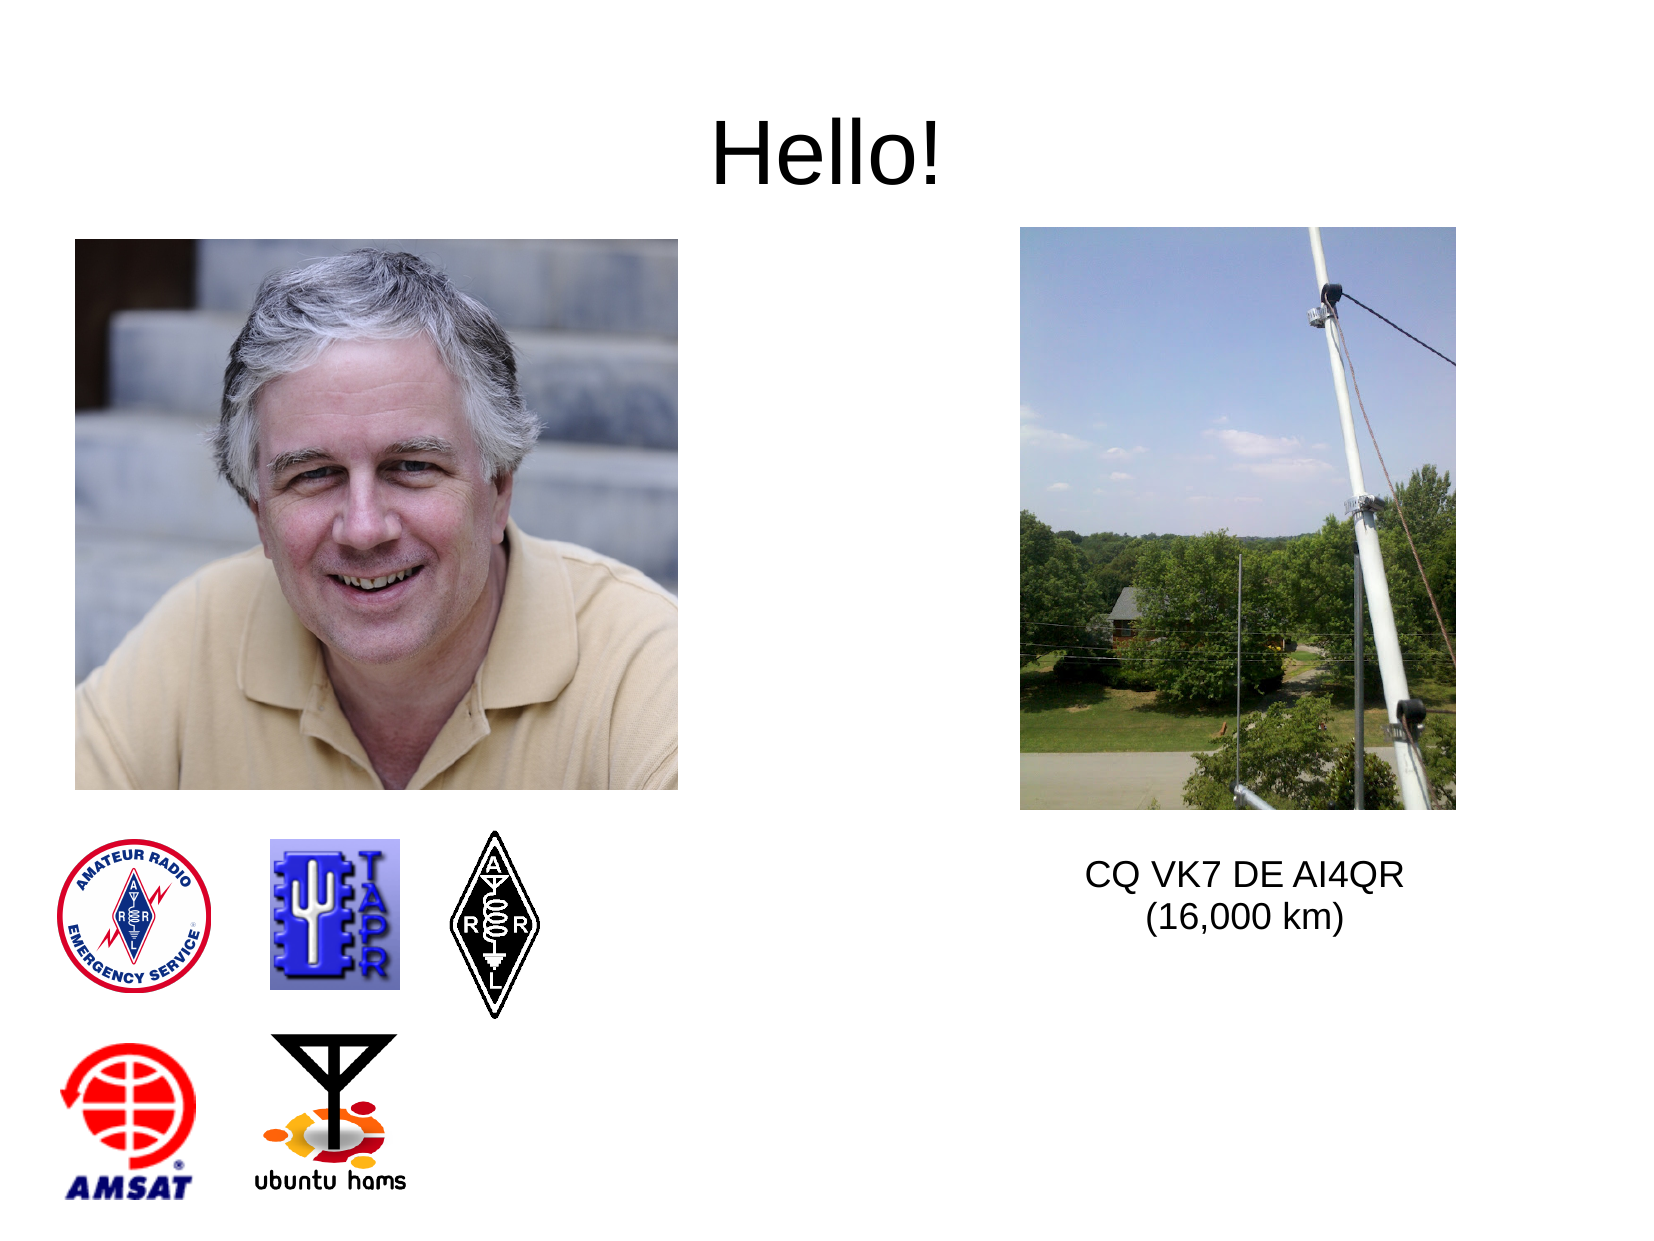

# Hello!
CQ VK7 DE AI4QR
(16,000 km)